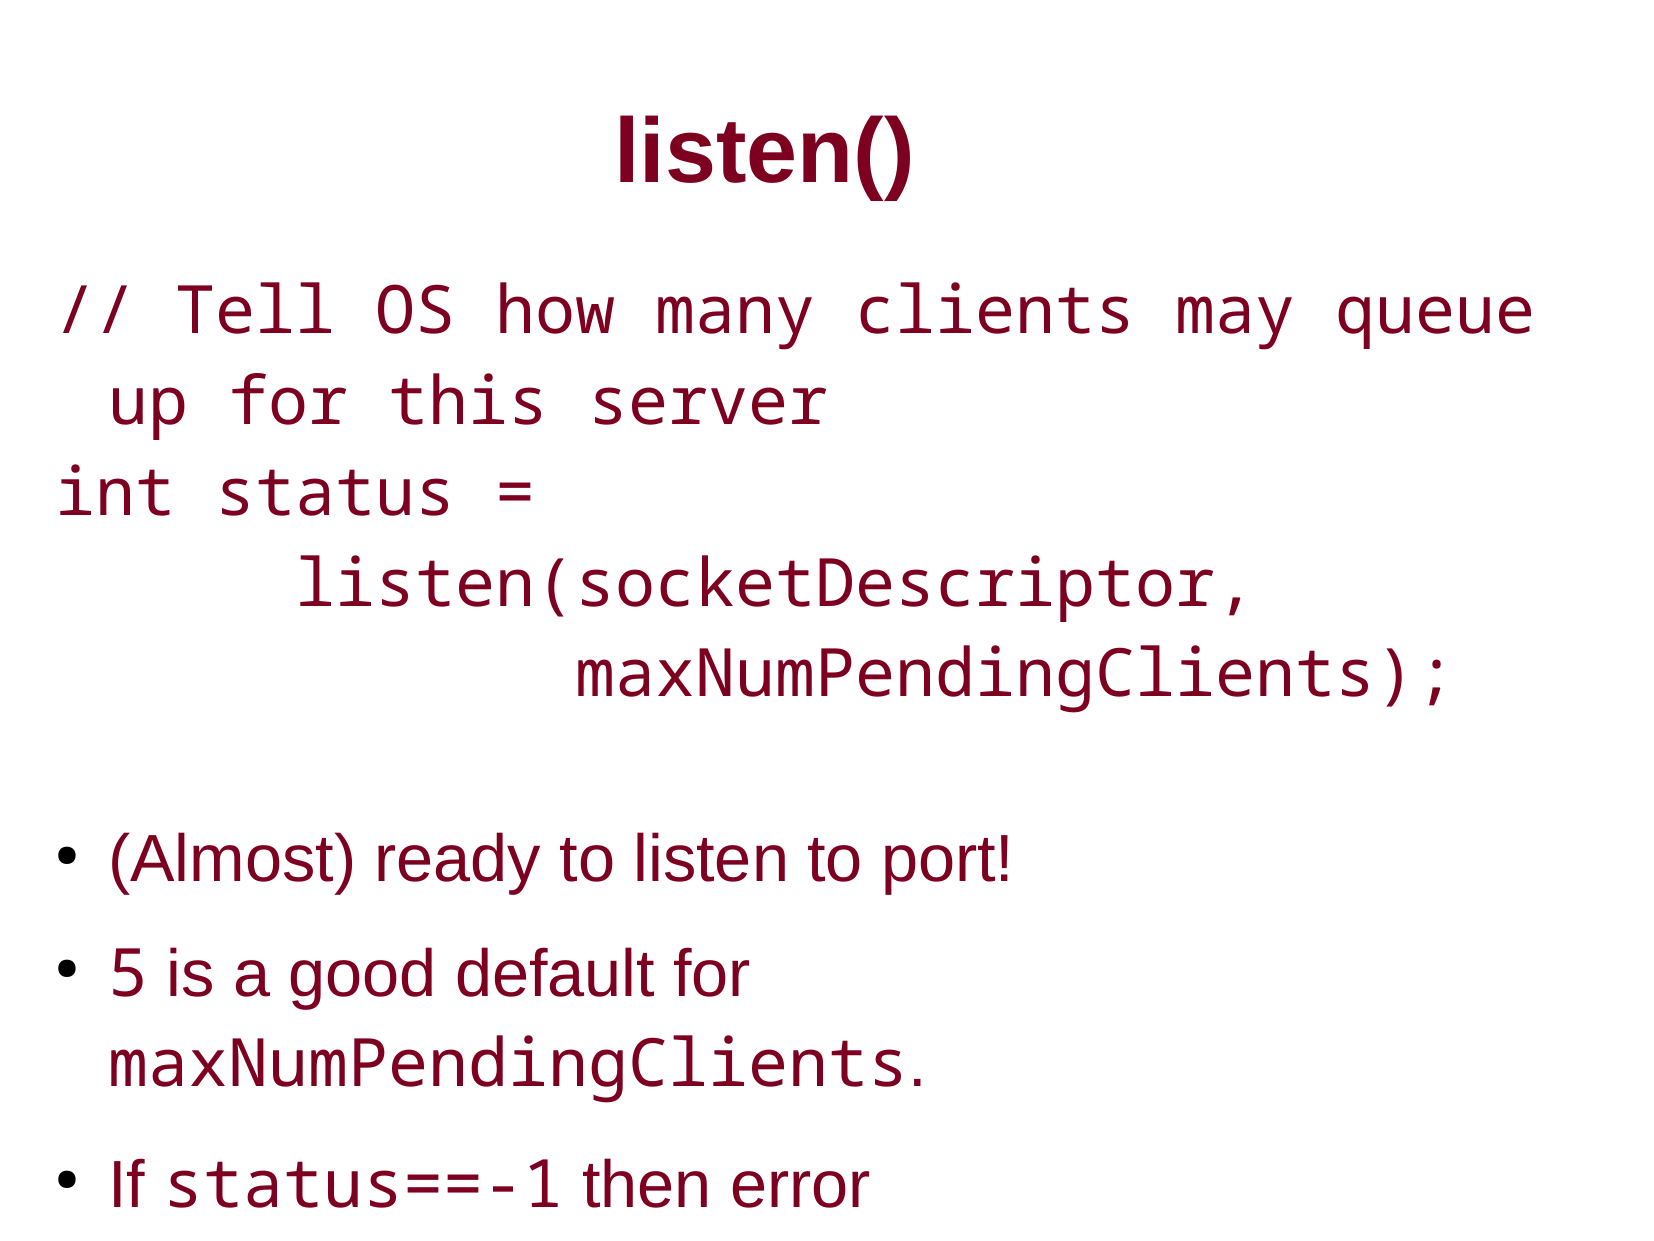

# listen()
// Tell OS how many clients may queue up for this server
int status =
 listen(socketDescriptor,
 maxNumPendingClients);
(Almost) ready to listen to port!
5 is a good default for maxNumPendingClients.
If status==-1 then error